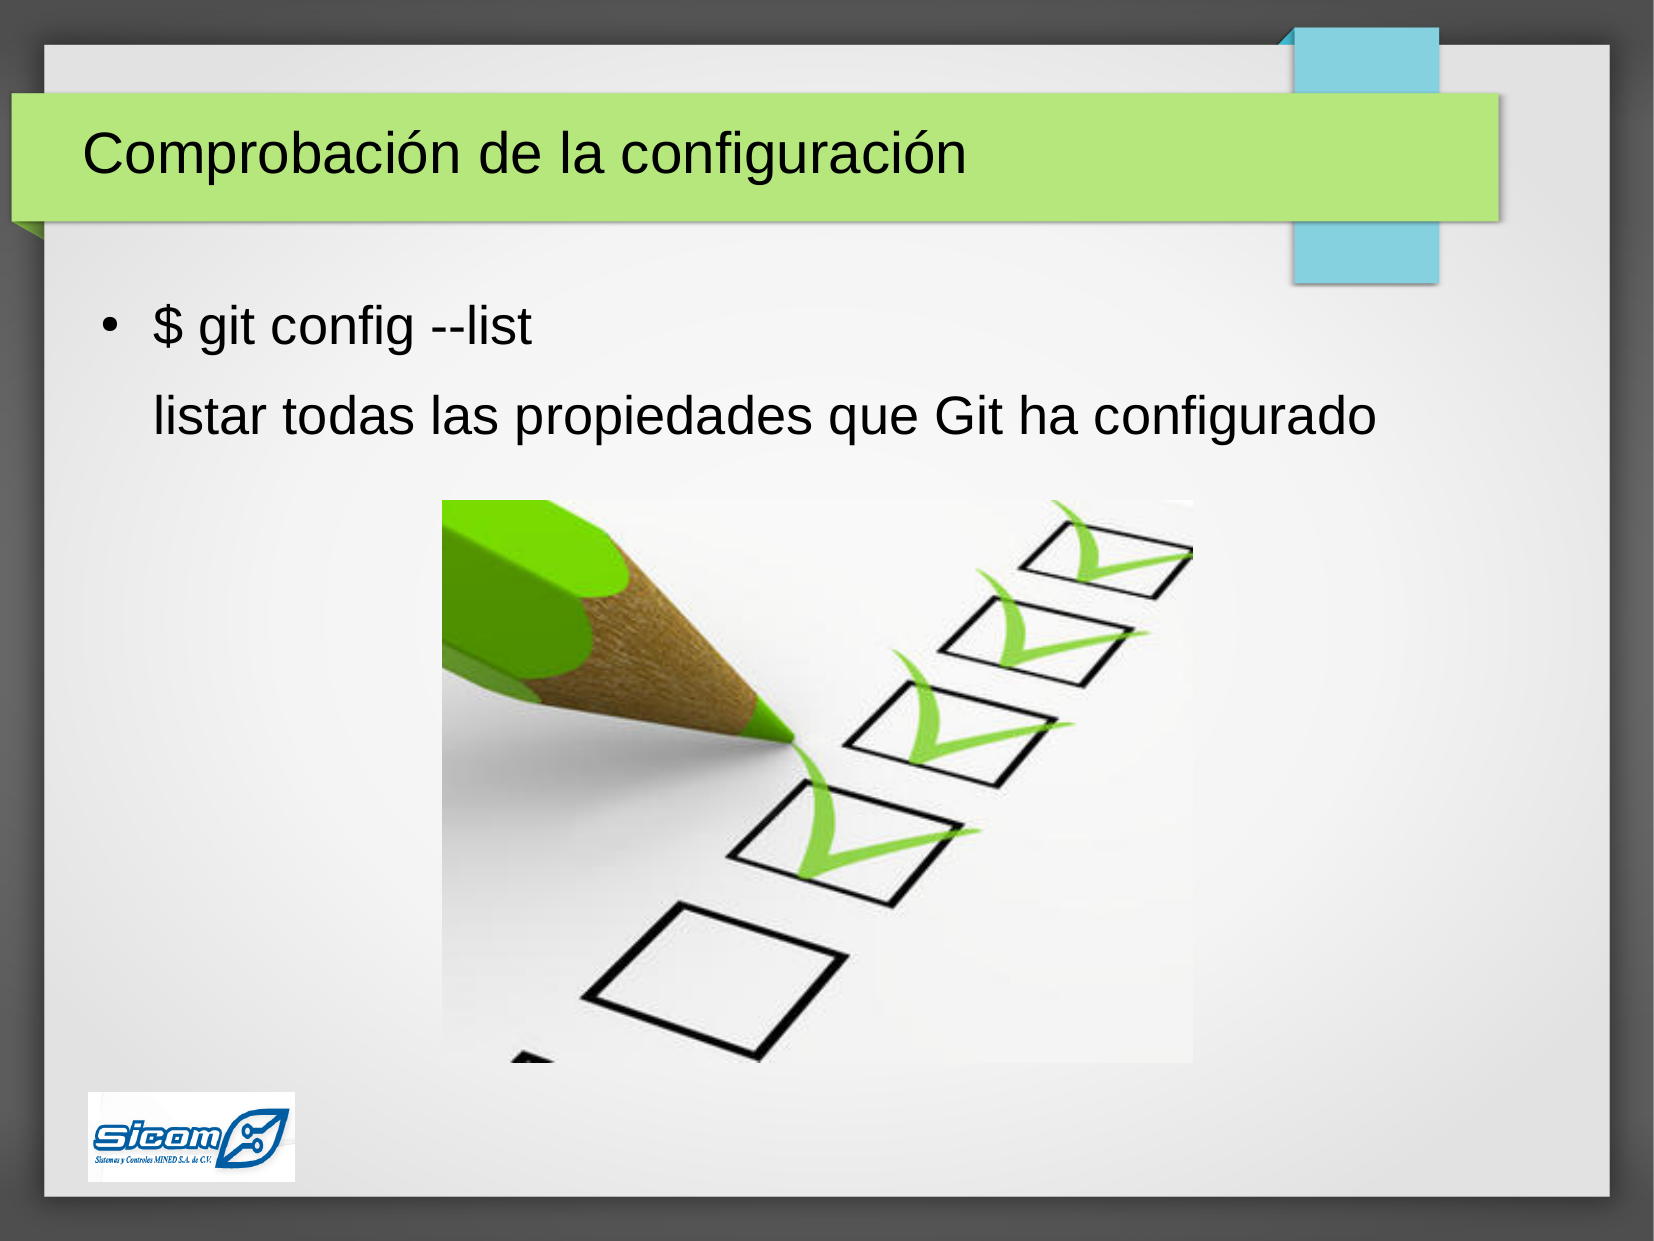

# Comprobación de la configuración
$ git config --list
listar todas las propiedades que Git ha configurado